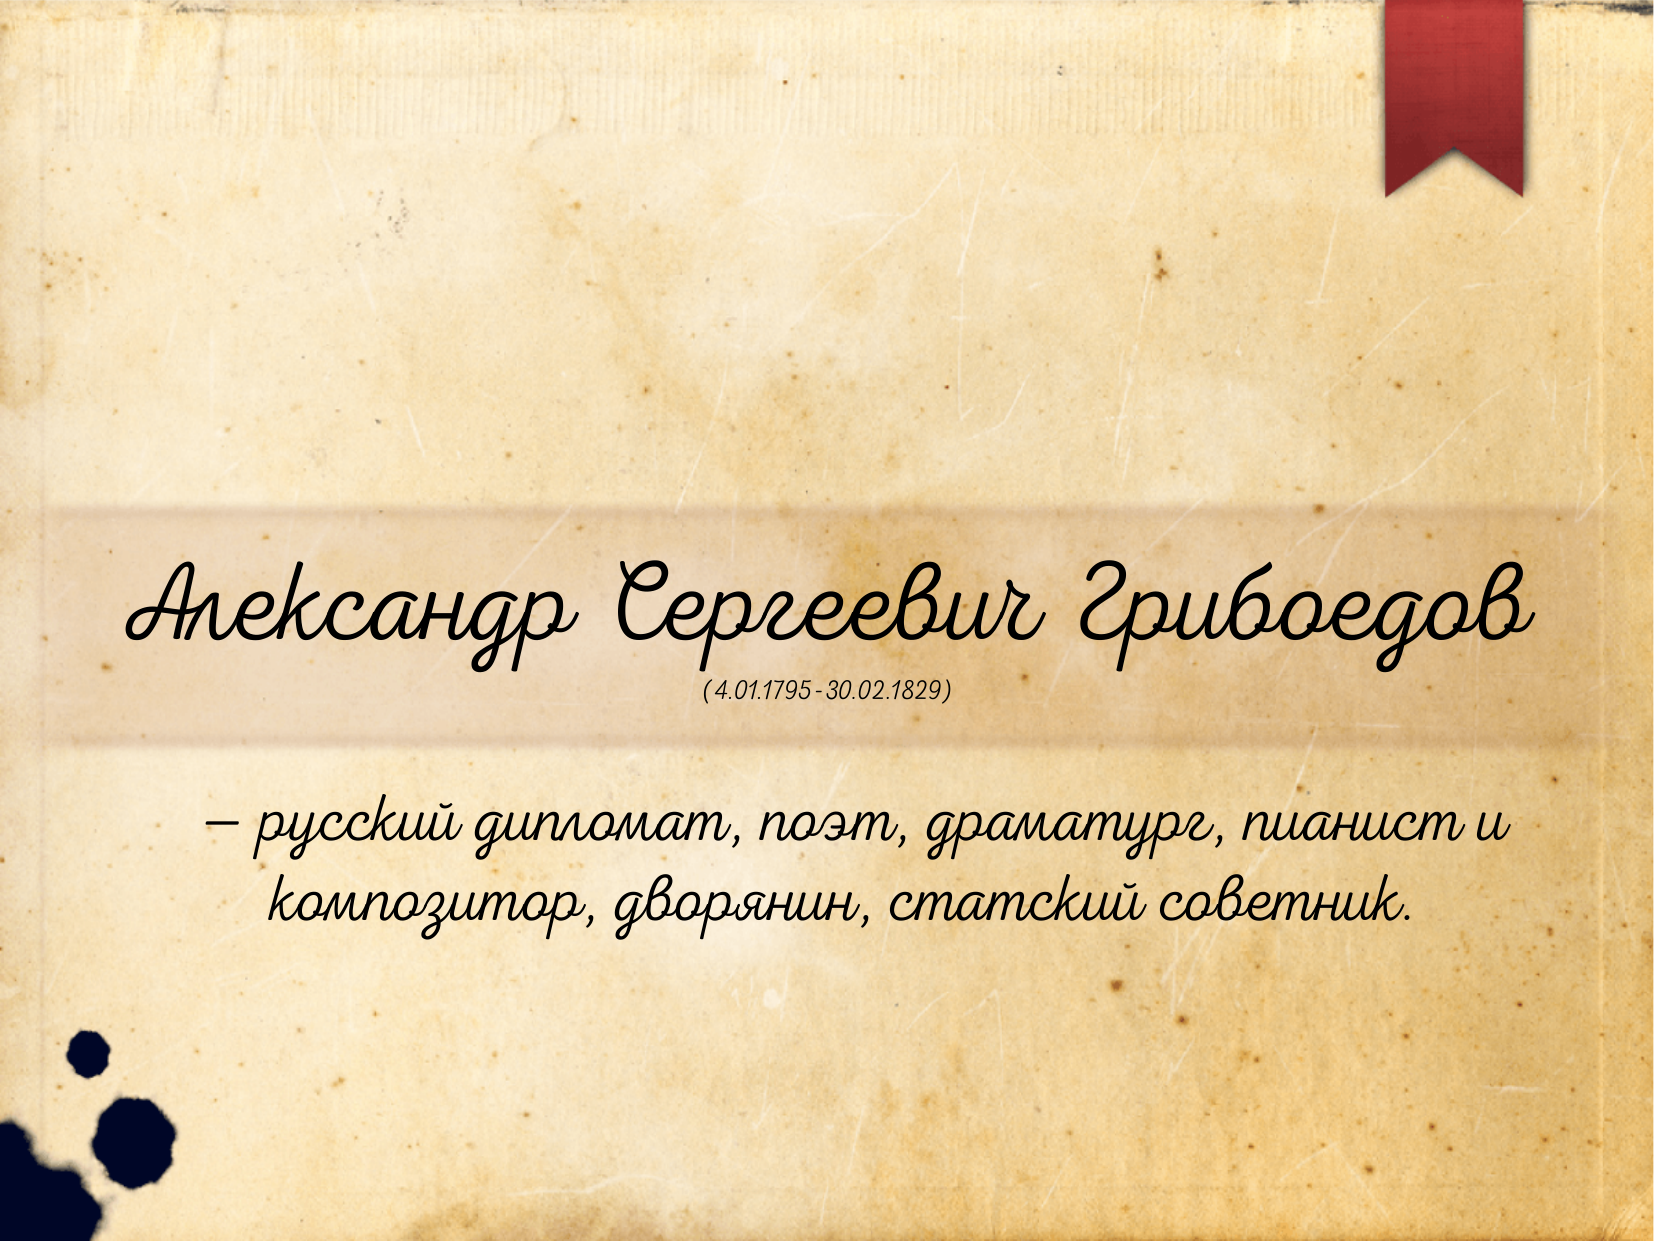

# Александр Сергеевич Грибоедов (4.01.1795-30.02.1829)
 — русский дипломат, поэт, драматург, пианист и композитор, дворянин, статский советник.